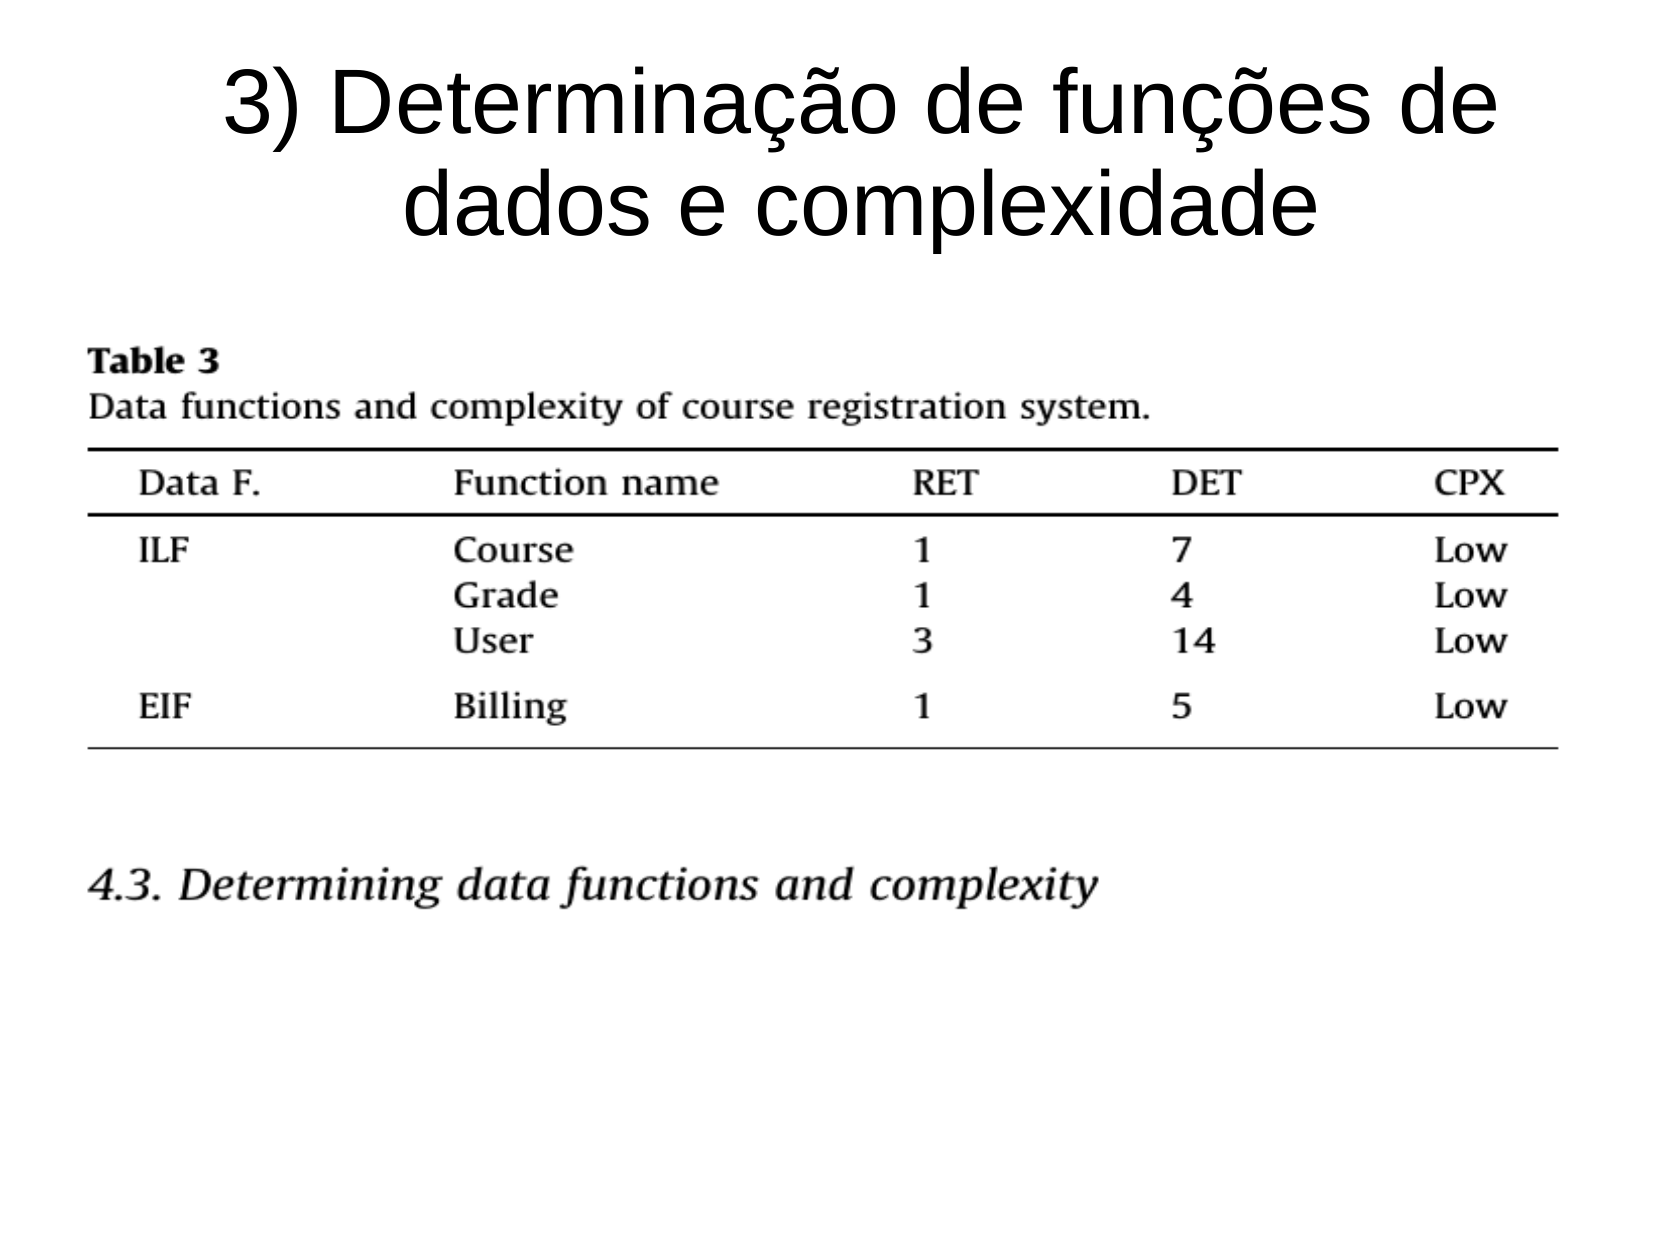

# 3) Determinação de funções de dados e complexidade